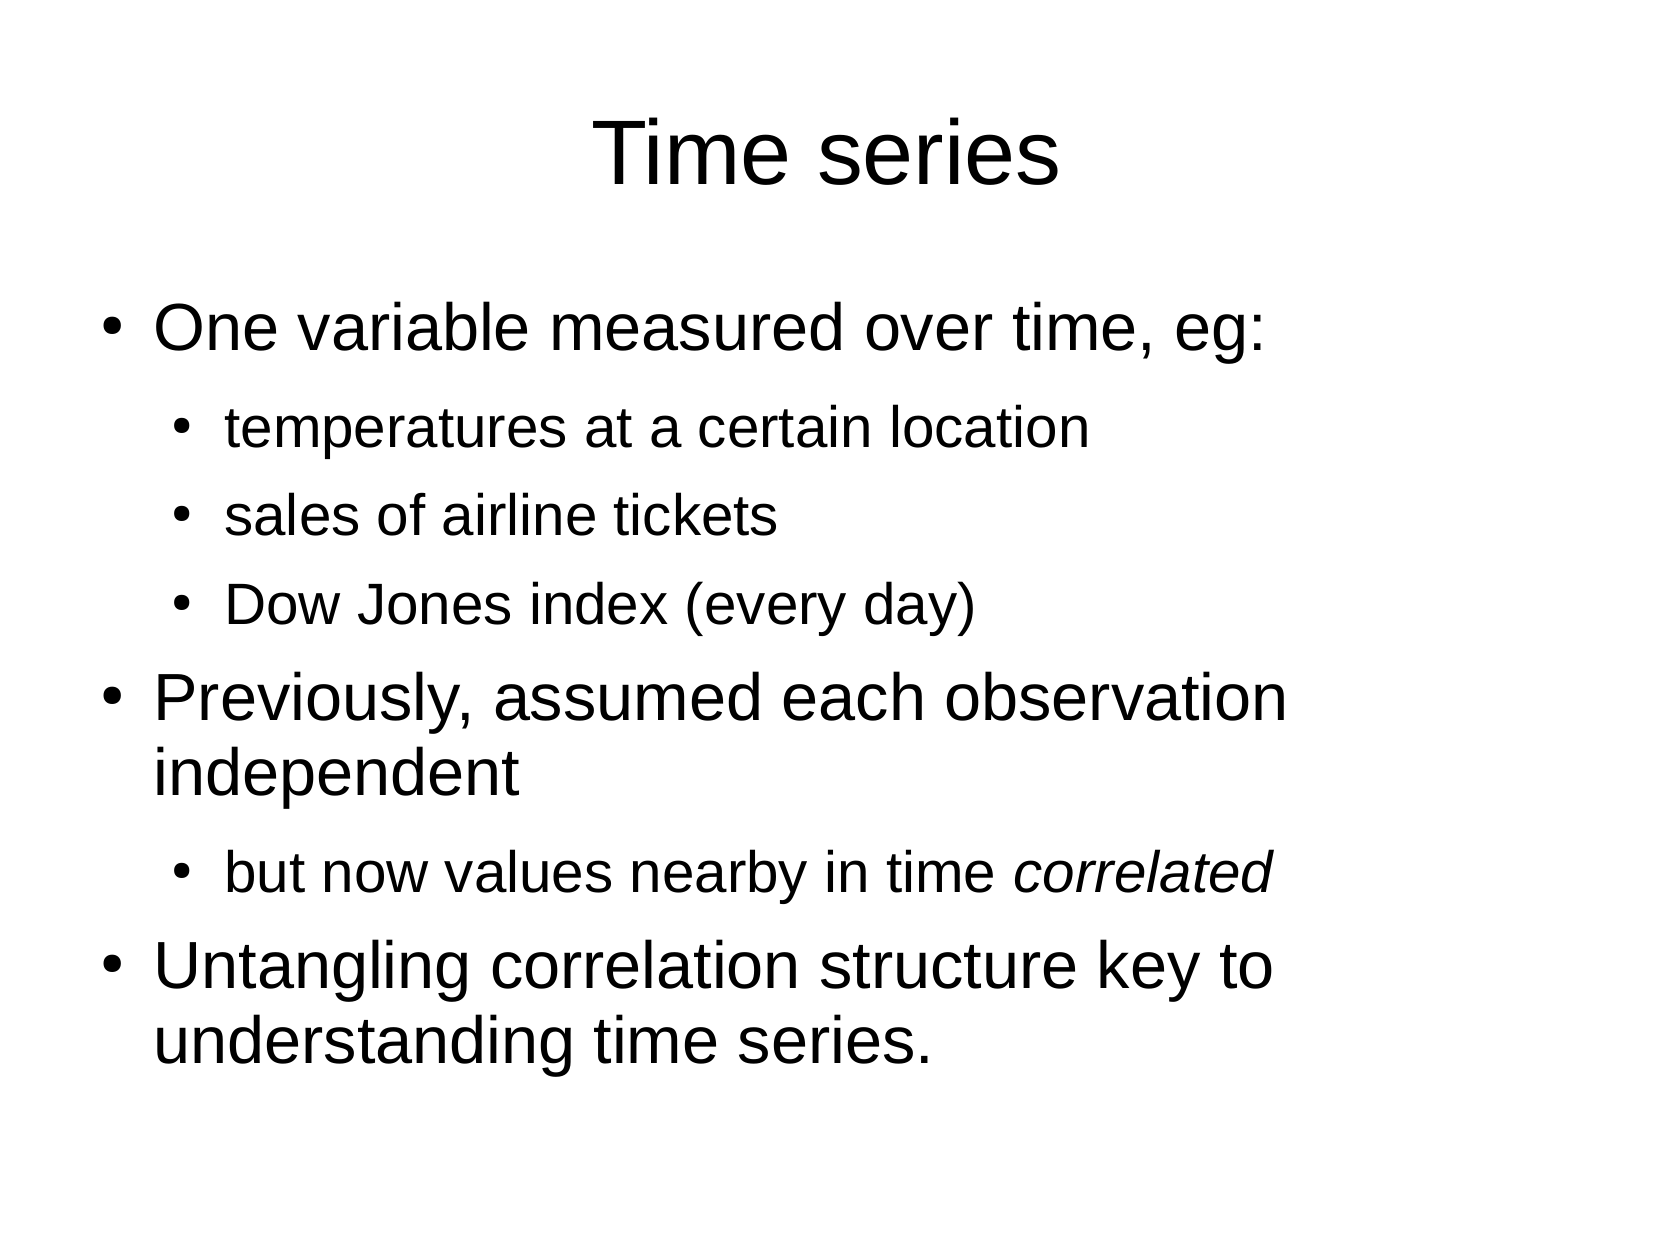

# Time series
One variable measured over time, eg:
temperatures at a certain location
sales of airline tickets
Dow Jones index (every day)
Previously, assumed each observation independent
but now values nearby in time correlated
Untangling correlation structure key to understanding time series.